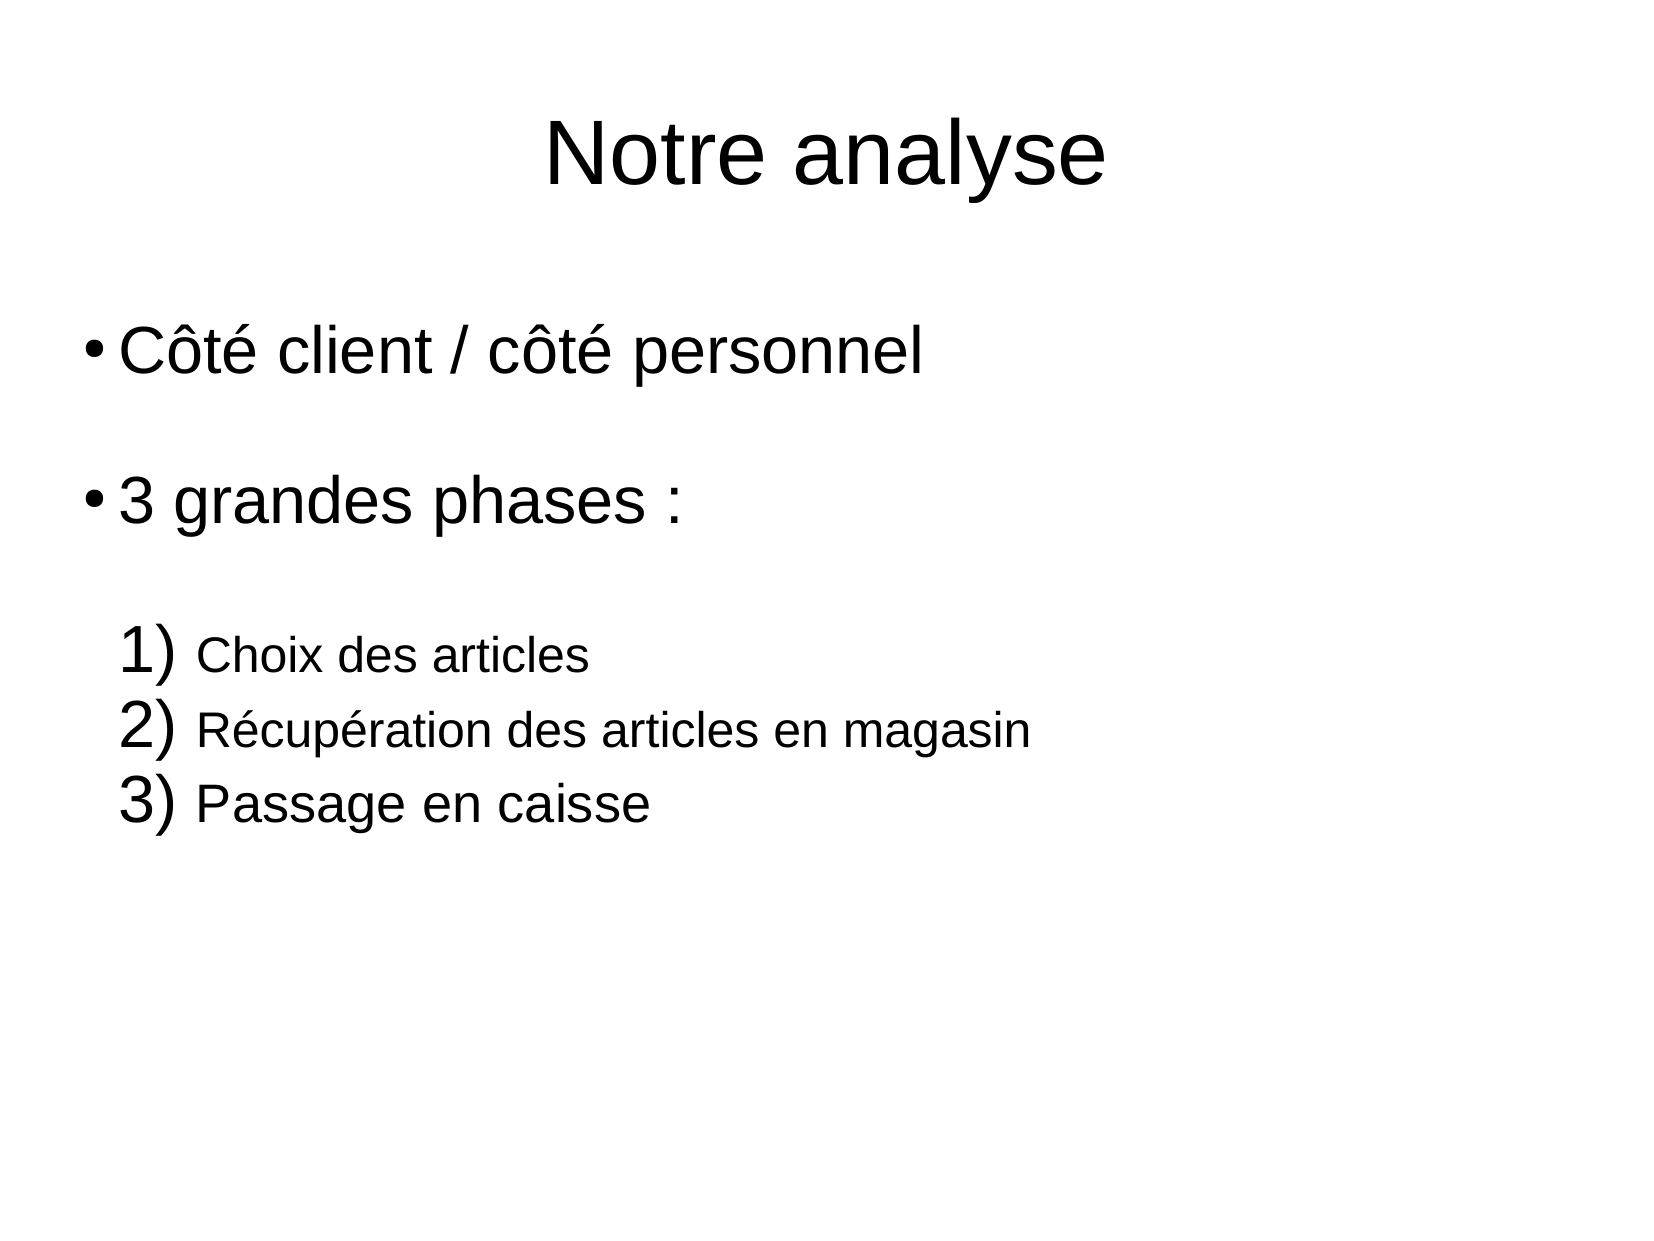

# Notre analyse
Côté client / côté personnel
3 grandes phases :
 Choix des articles
 Récupération des articles en magasin
 Passage en caisse